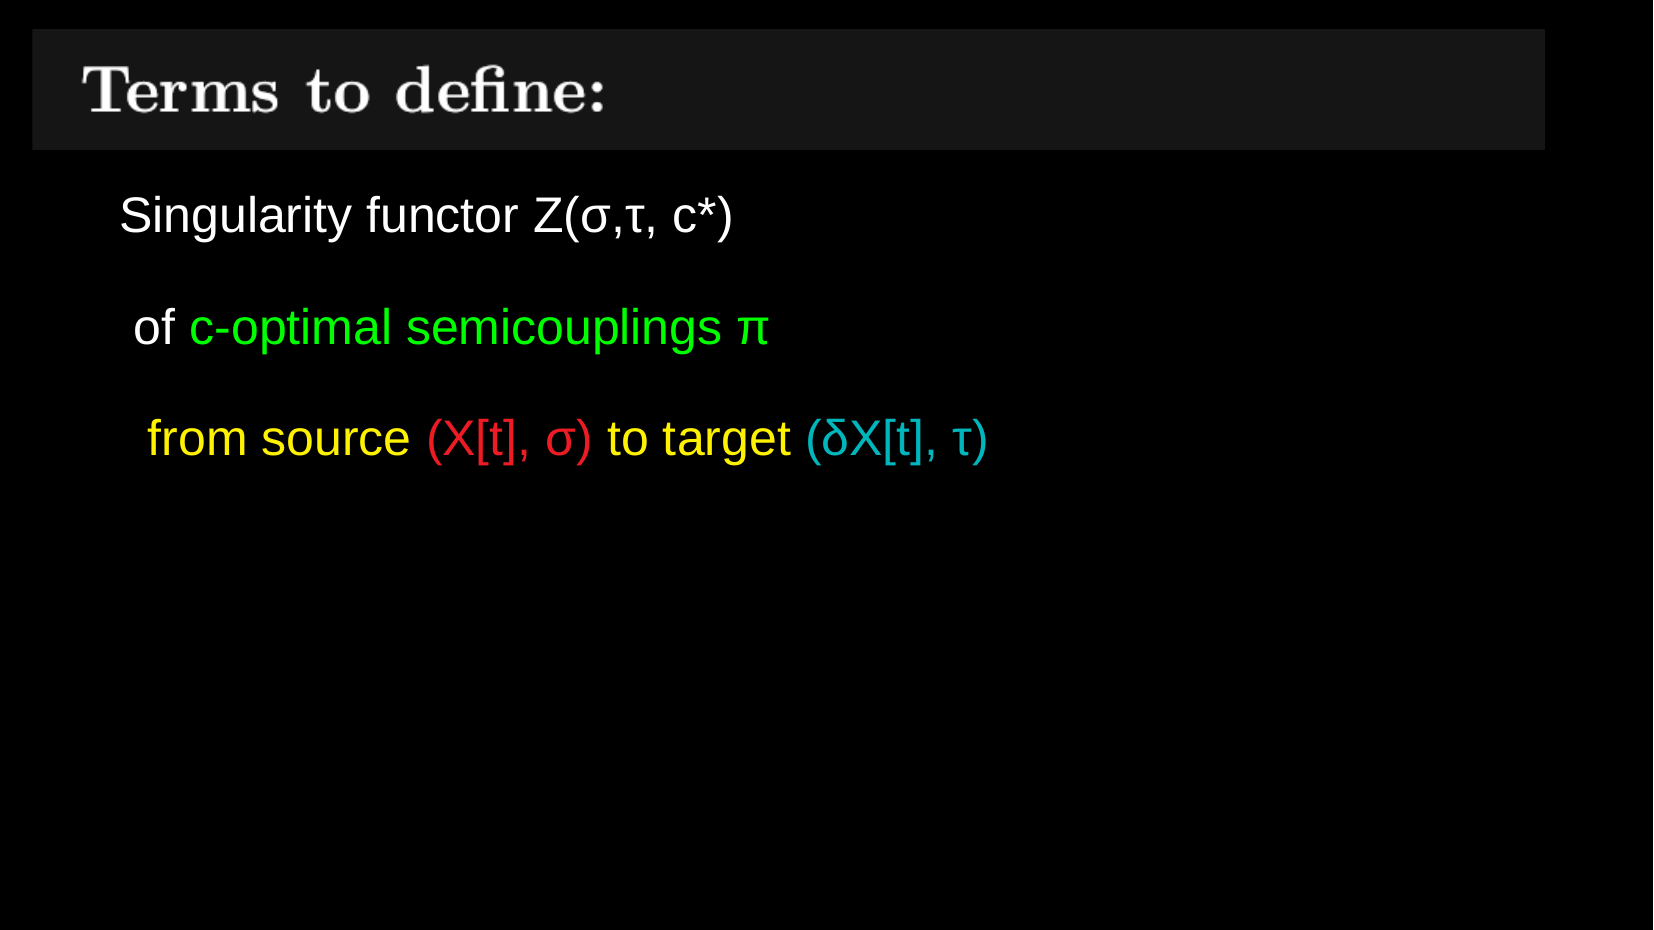

Singularity functor Z(σ,τ, c*)
 of c-optimal semicouplings π
 from source (X[t], σ) to target (δX[t], τ)